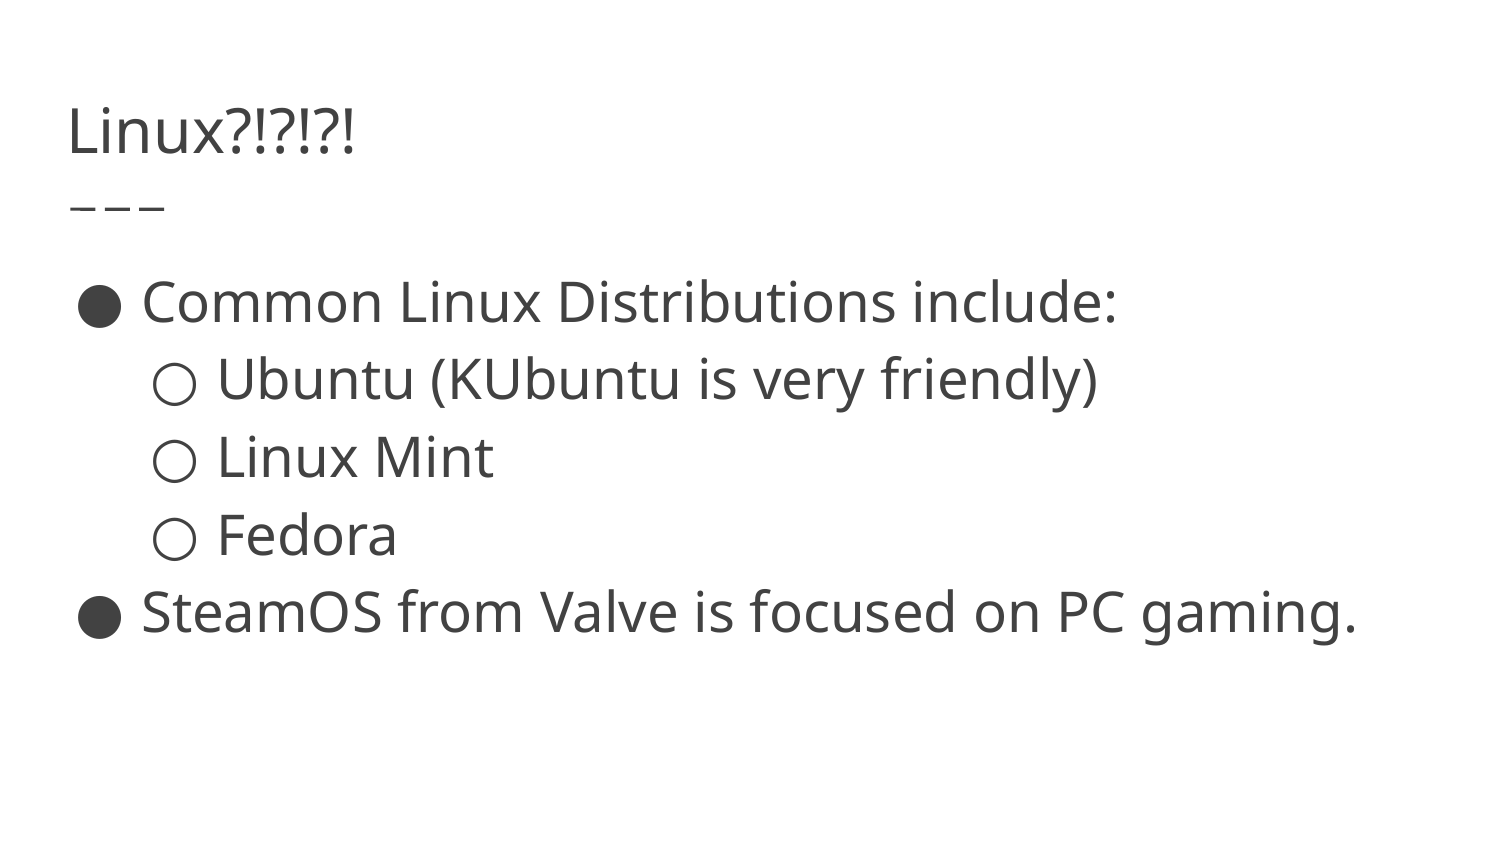

# Linux?!?!?!
Common Linux Distributions include:
Ubuntu (KUbuntu is very friendly)
Linux Mint
Fedora
SteamOS from Valve is focused on PC gaming.